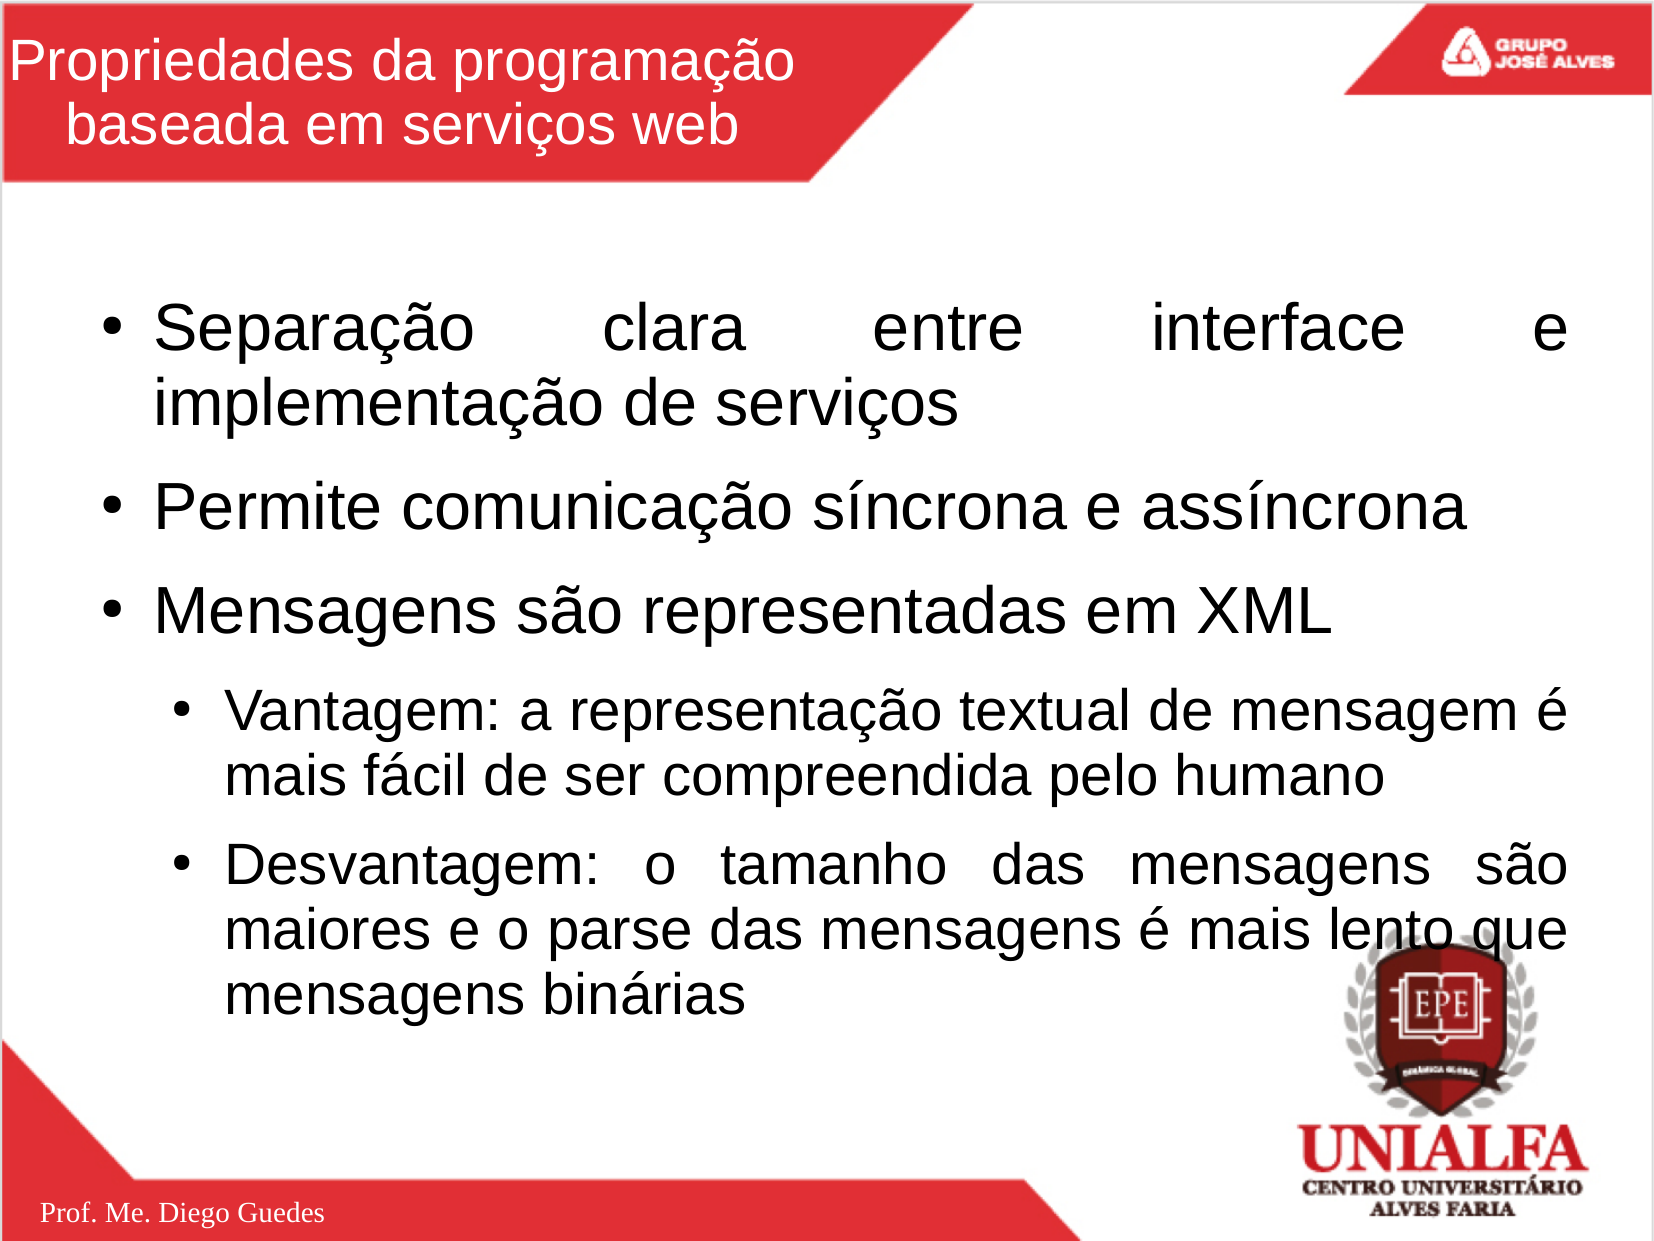

# Propriedades da programação baseada em serviços web
Separação clara entre interface e implementação de serviços
Permite comunicação síncrona e assíncrona
Mensagens são representadas em XML
Vantagem: a representação textual de mensagem é mais fácil de ser compreendida pelo humano
Desvantagem: o tamanho das mensagens são maiores e o parse das mensagens é mais lento que mensagens binárias